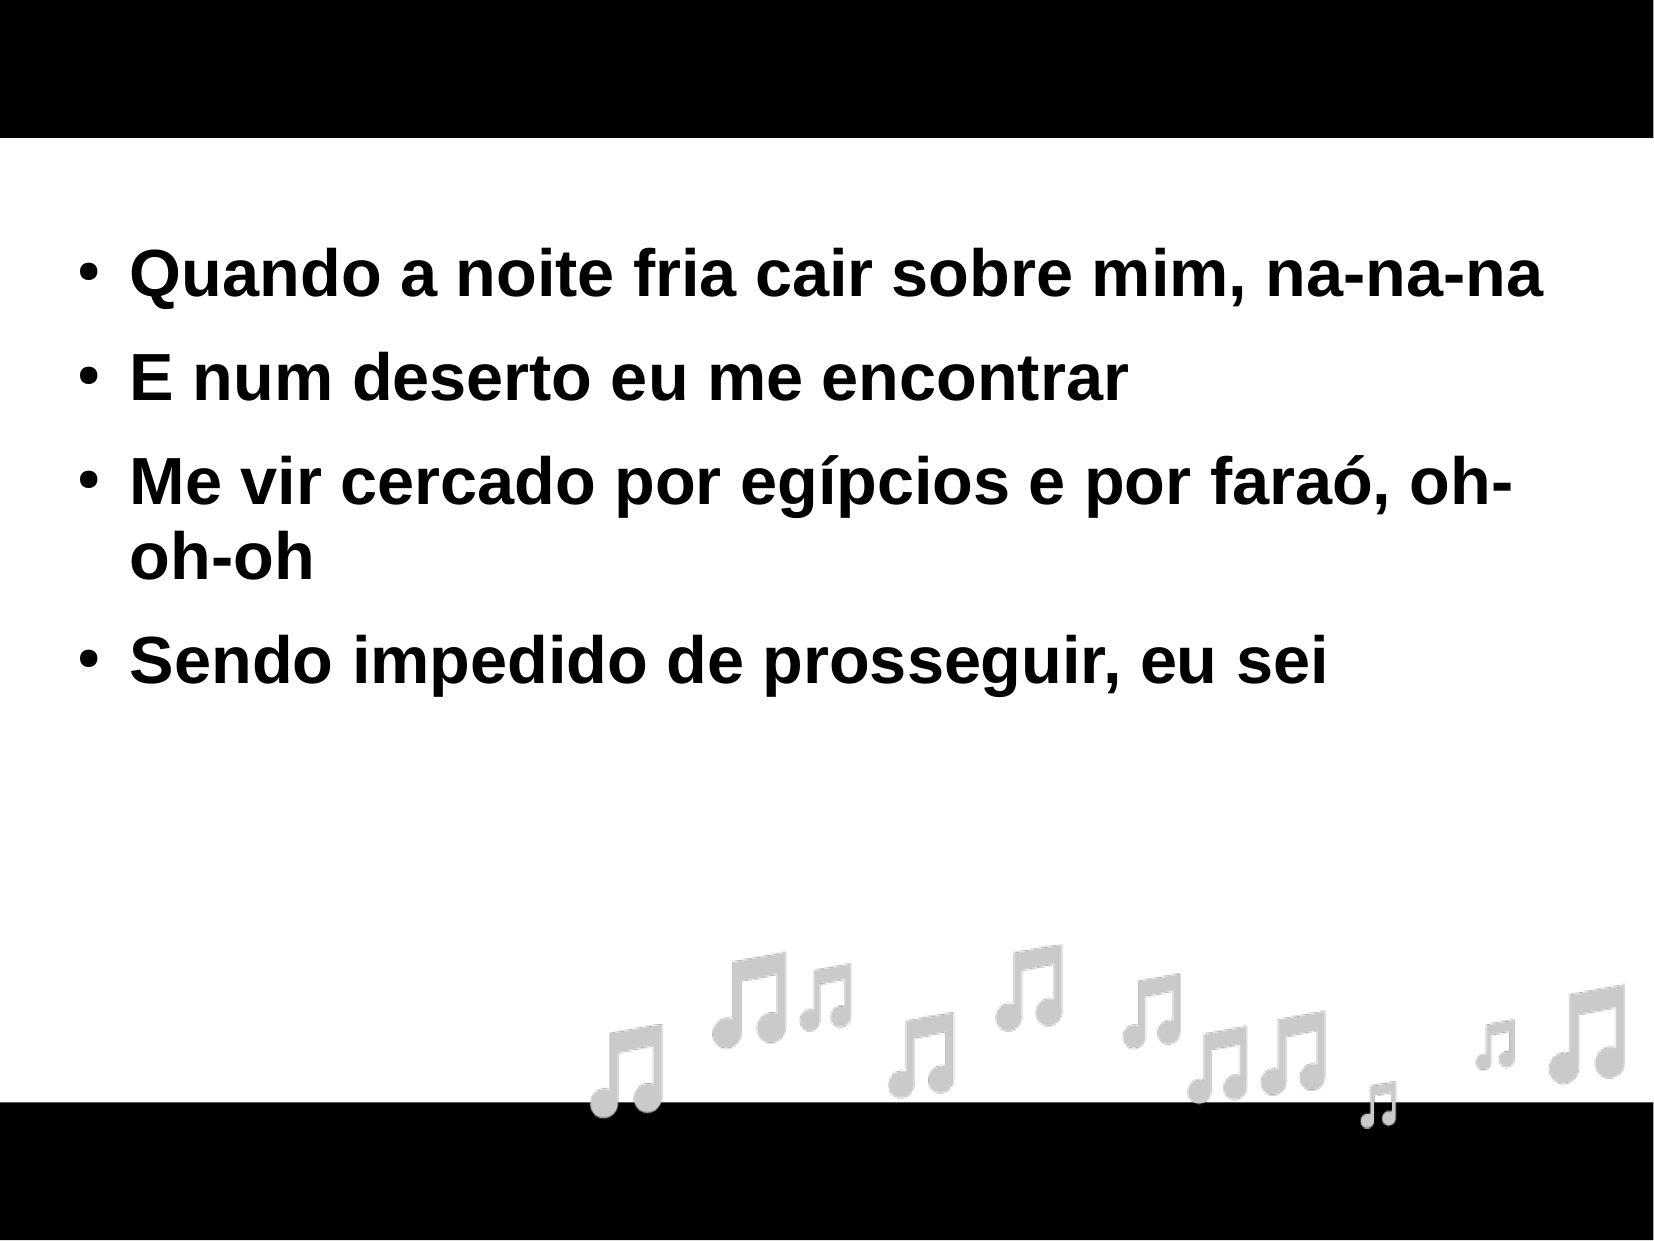

# Quando a noite fria cair sobre mim, na-na-na
E num deserto eu me encontrar
Me vir cercado por egípcios e por faraó, oh-oh-oh
Sendo impedido de prosseguir, eu sei